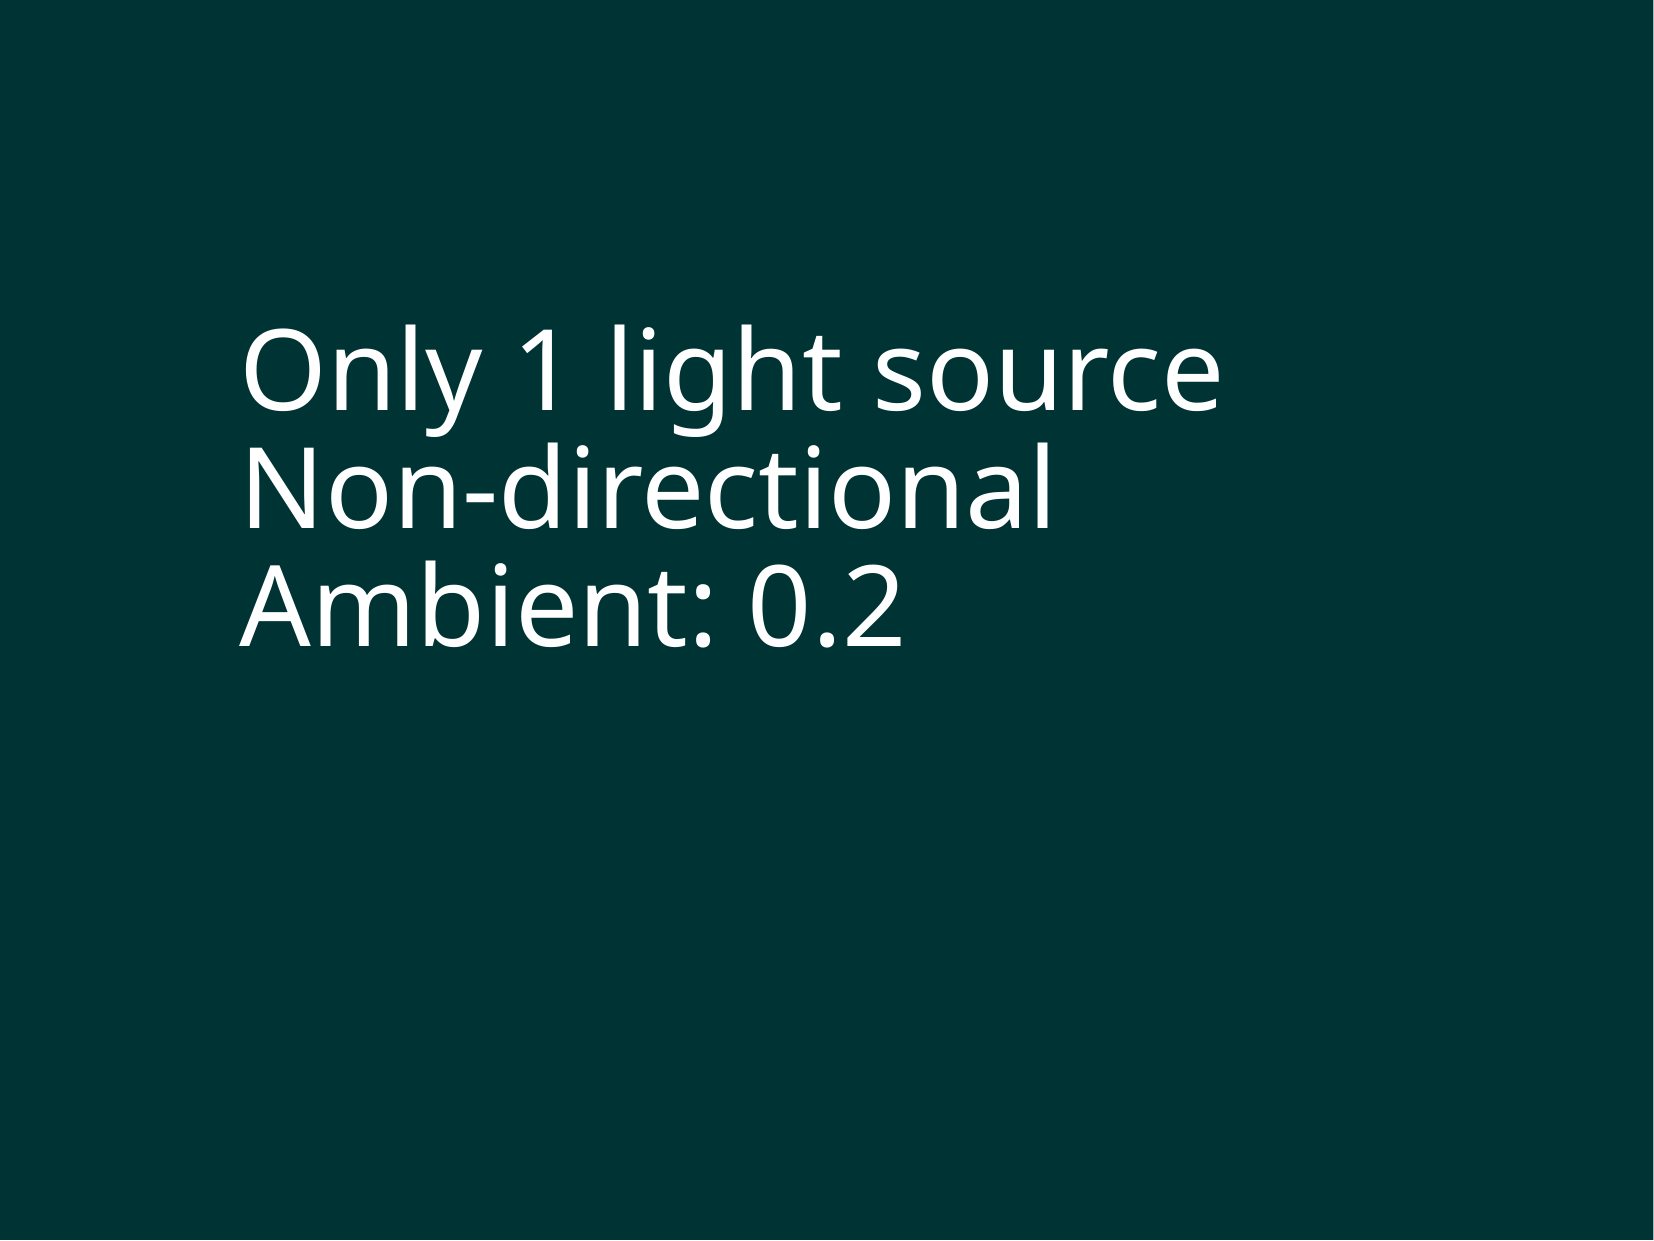

Only 1 light source
Non-directional
Ambient: 0.2